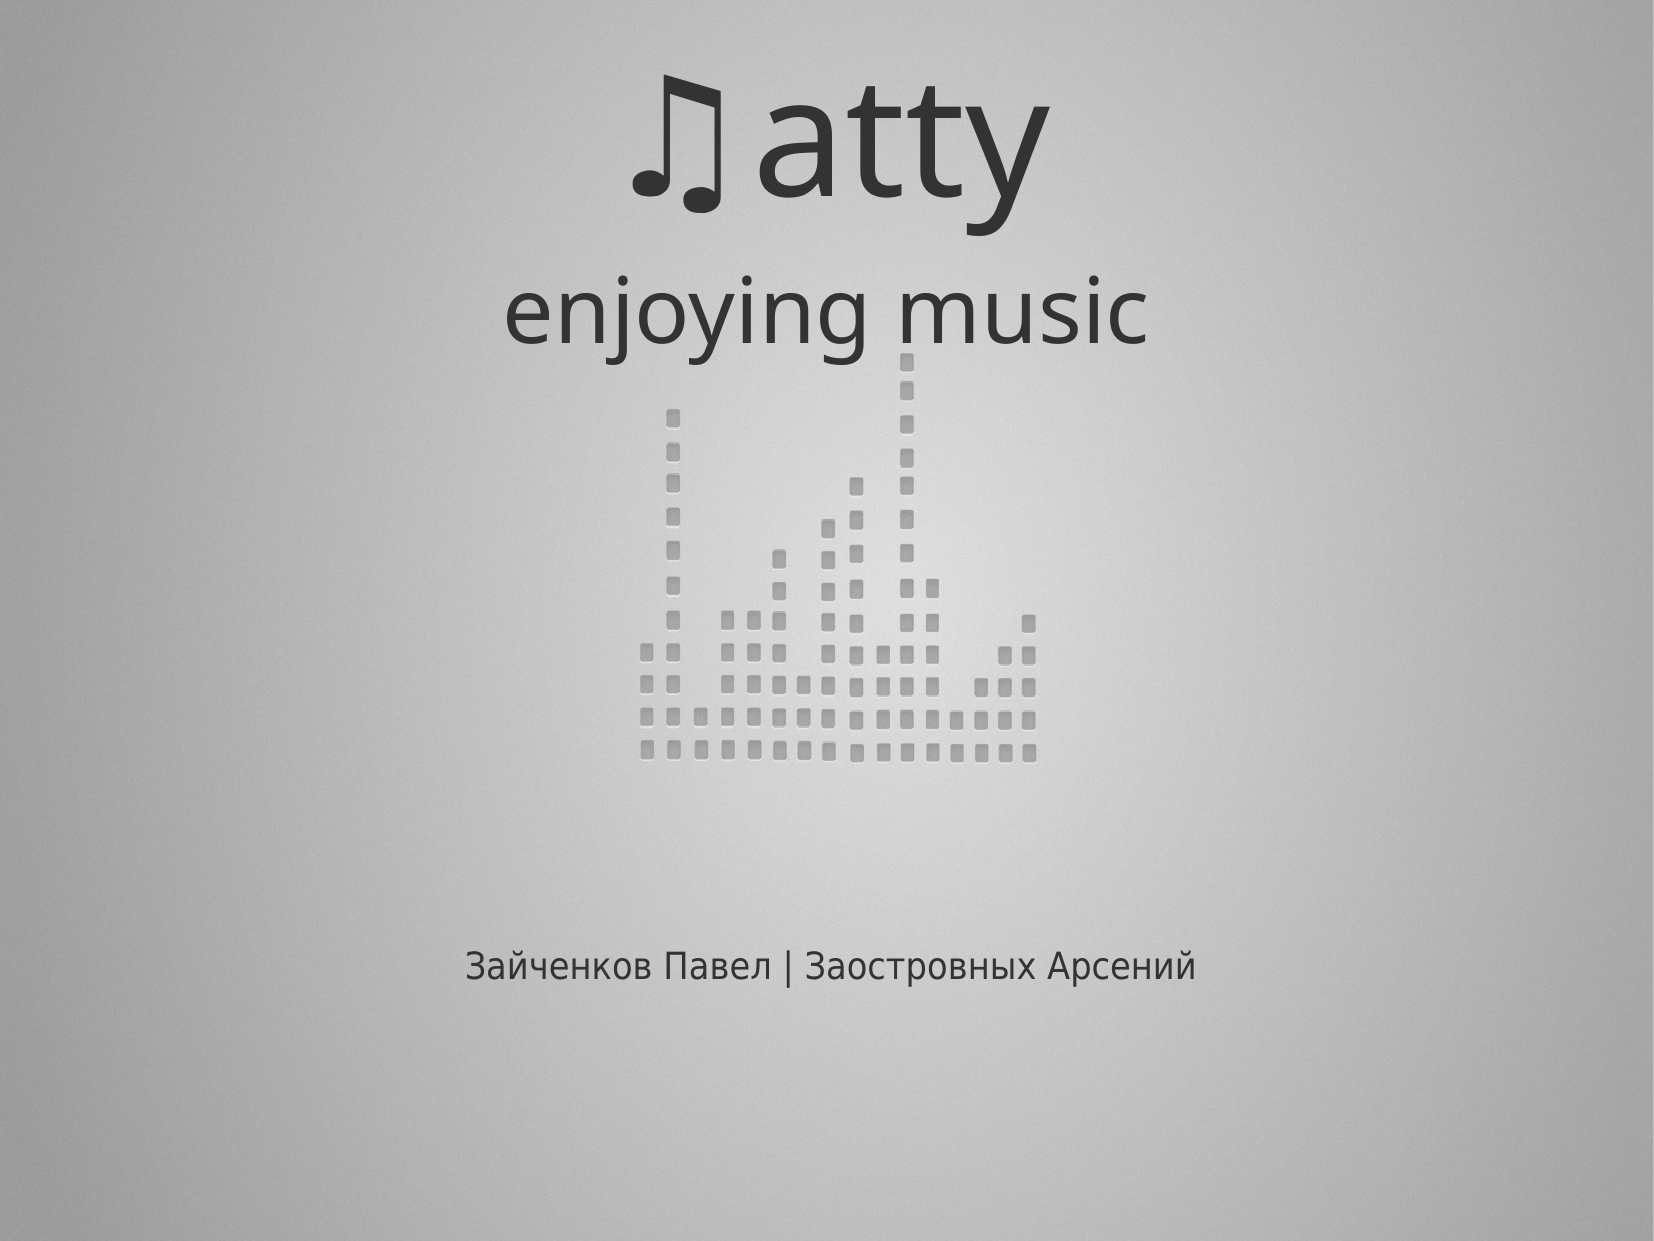

# ♫atty enjoying music
Зайченков Павел | Заостровных Арсений